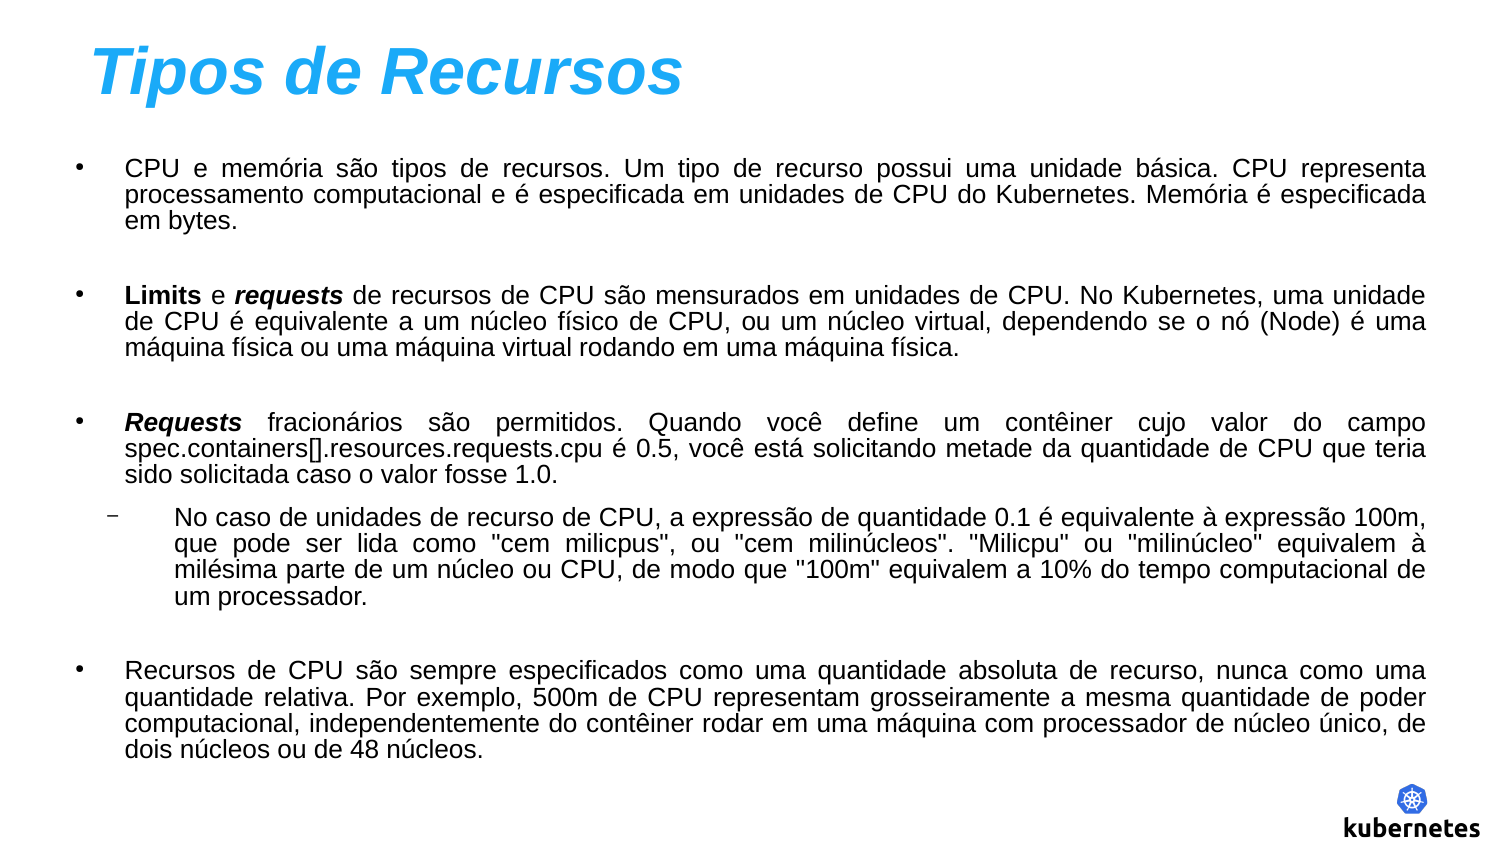

# Tipos de Recursos
CPU e memória são tipos de recursos. Um tipo de recurso possui uma unidade básica. CPU representa processamento computacional e é especificada em unidades de CPU do Kubernetes. Memória é especificada em bytes.
Limits e requests de recursos de CPU são mensurados em unidades de CPU. No Kubernetes, uma unidade de CPU é equivalente a um núcleo físico de CPU, ou um núcleo virtual, dependendo se o nó (Node) é uma máquina física ou uma máquina virtual rodando em uma máquina física.
Requests fracionários são permitidos. Quando você define um contêiner cujo valor do campo spec.containers[].resources.requests.cpu é 0.5, você está solicitando metade da quantidade de CPU que teria sido solicitada caso o valor fosse 1.0.
No caso de unidades de recurso de CPU, a expressão de quantidade 0.1 é equivalente à expressão 100m, que pode ser lida como "cem milicpus", ou "cem milinúcleos". "Milicpu" ou "milinúcleo" equivalem à milésima parte de um núcleo ou CPU, de modo que "100m" equivalem a 10% do tempo computacional de um processador.
Recursos de CPU são sempre especificados como uma quantidade absoluta de recurso, nunca como uma quantidade relativa. Por exemplo, 500m de CPU representam grosseiramente a mesma quantidade de poder computacional, independentemente do contêiner rodar em uma máquina com processador de núcleo único, de dois núcleos ou de 48 núcleos.